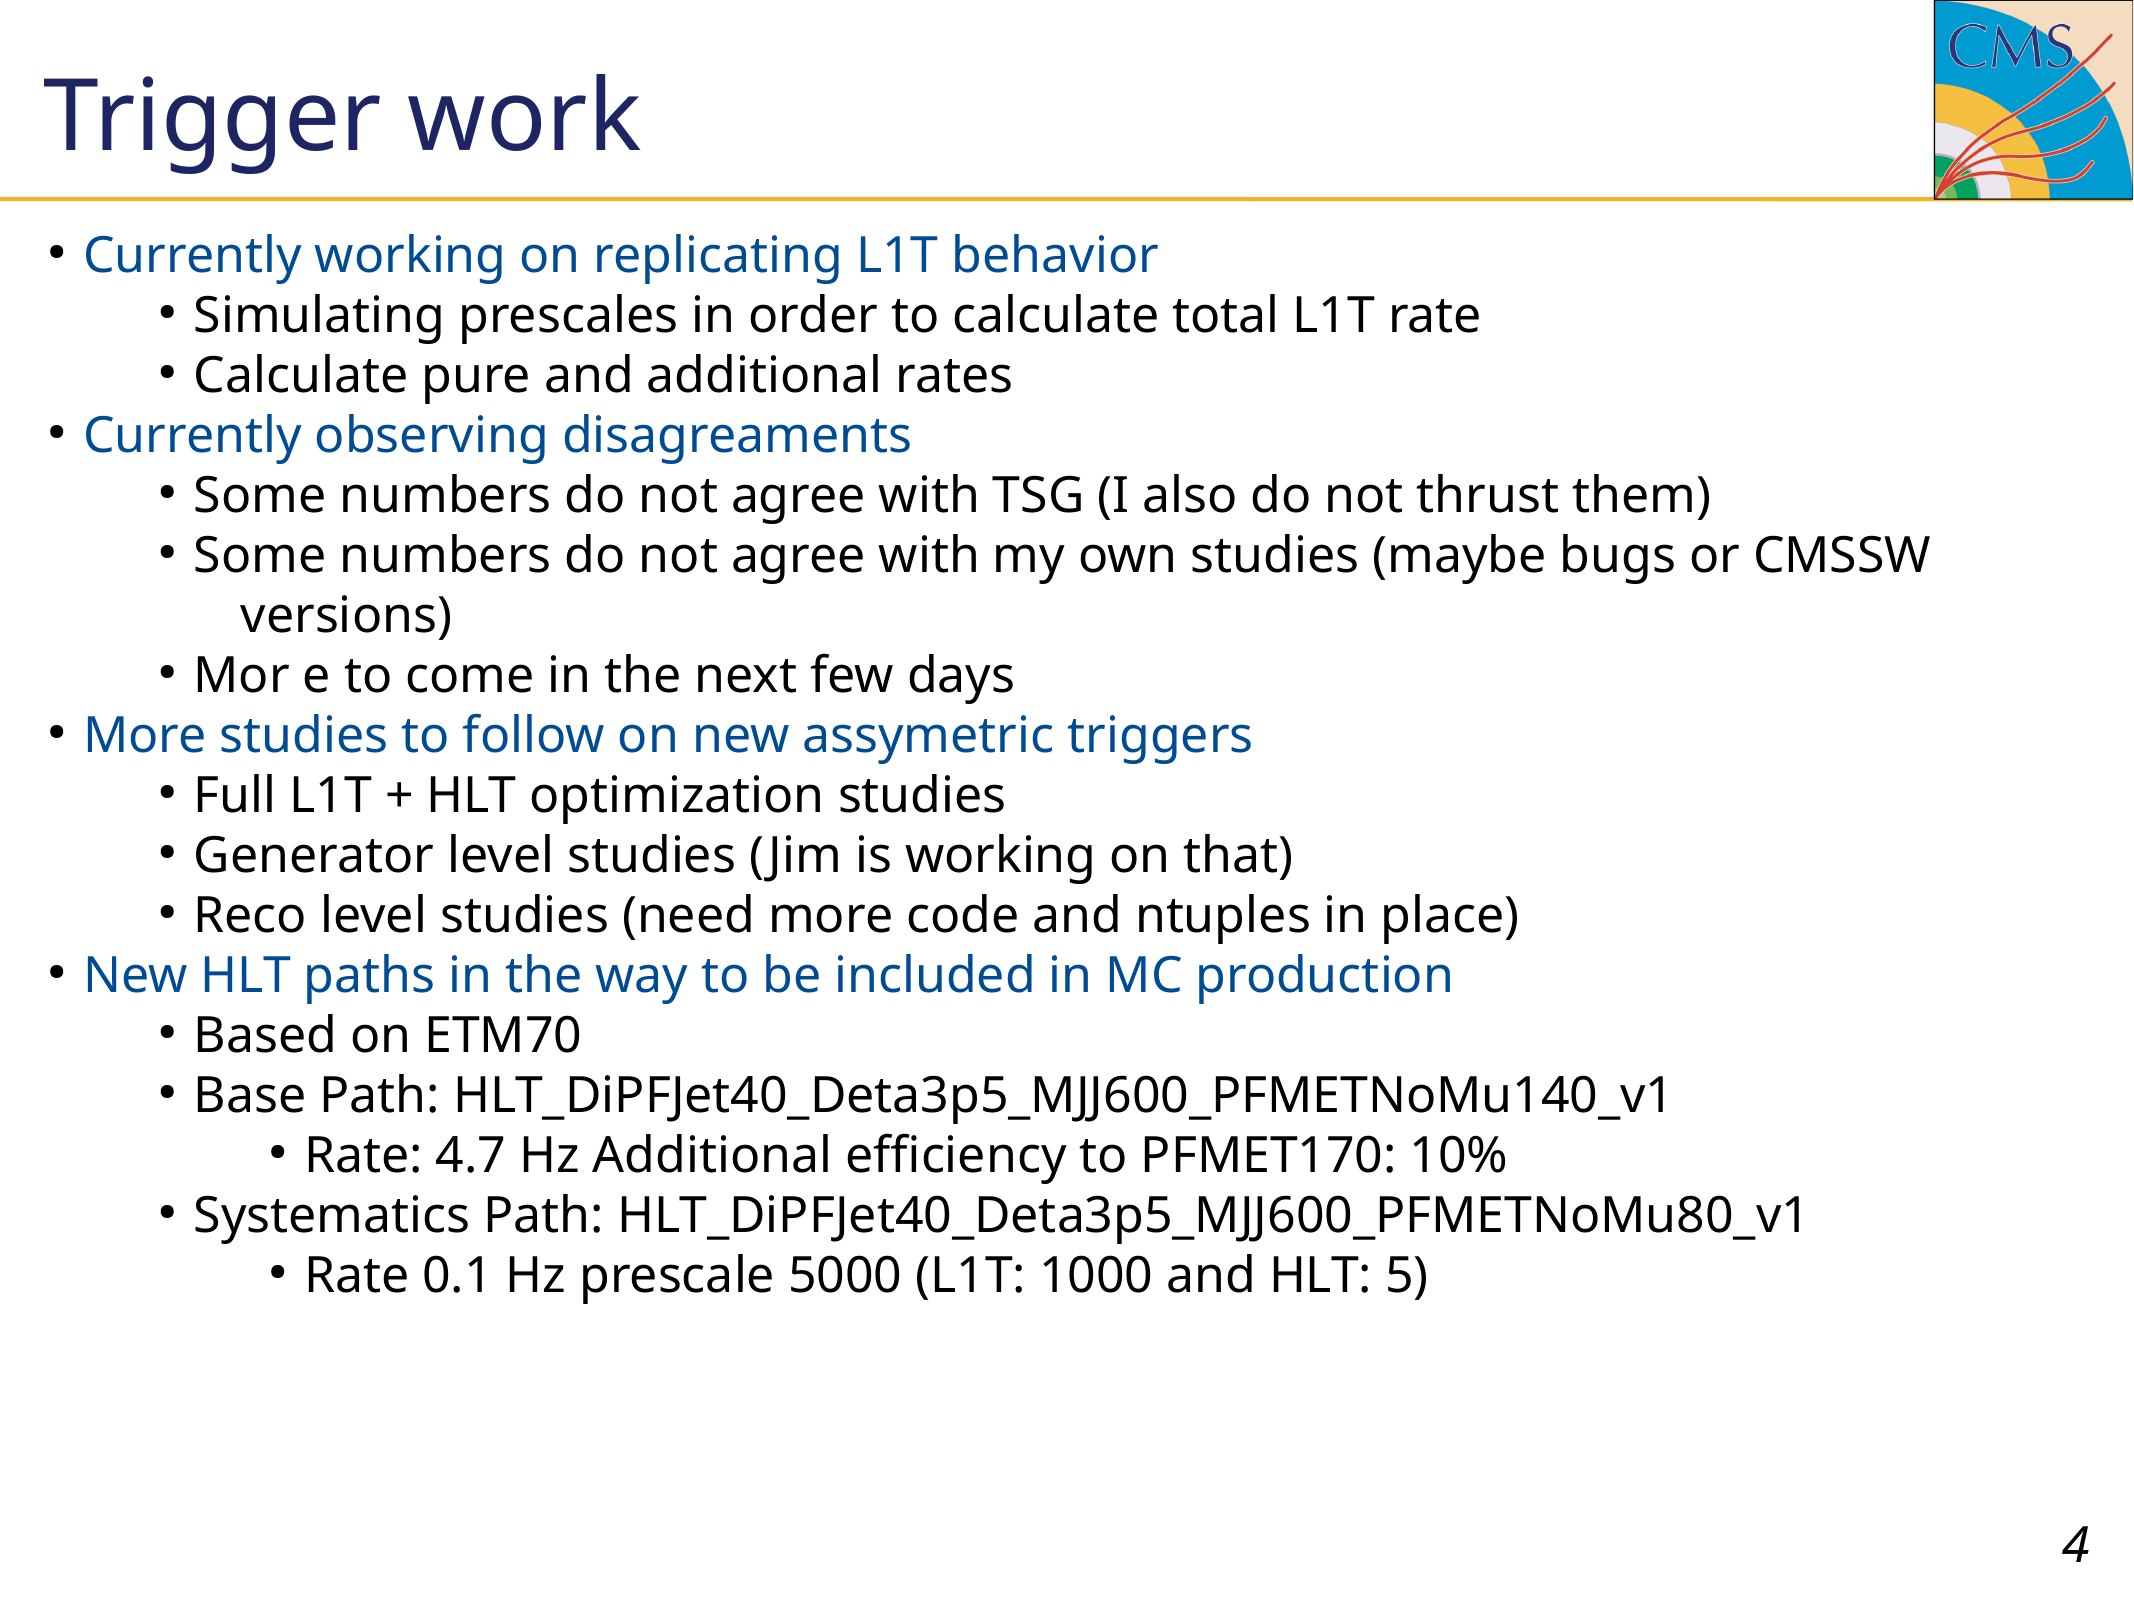

# Trigger work
Currently working on replicating L1T behavior
Simulating prescales in order to calculate total L1T rate
Calculate pure and additional rates
Currently observing disagreaments
Some numbers do not agree with TSG (I also do not thrust them)
Some numbers do not agree with my own studies (maybe bugs or CMSSW versions)
Mor e to come in the next few days
More studies to follow on new assymetric triggers
Full L1T + HLT optimization studies
Generator level studies (Jim is working on that)
Reco level studies (need more code and ntuples in place)
New HLT paths in the way to be included in MC production
Based on ETM70
Base Path: HLT_DiPFJet40_Deta3p5_MJJ600_PFMETNoMu140_v1
Rate: 4.7 Hz Additional efficiency to PFMET170: 10%
Systematics Path: HLT_DiPFJet40_Deta3p5_MJJ600_PFMETNoMu80_v1
Rate 0.1 Hz prescale 5000 (L1T: 1000 and HLT: 5)
4